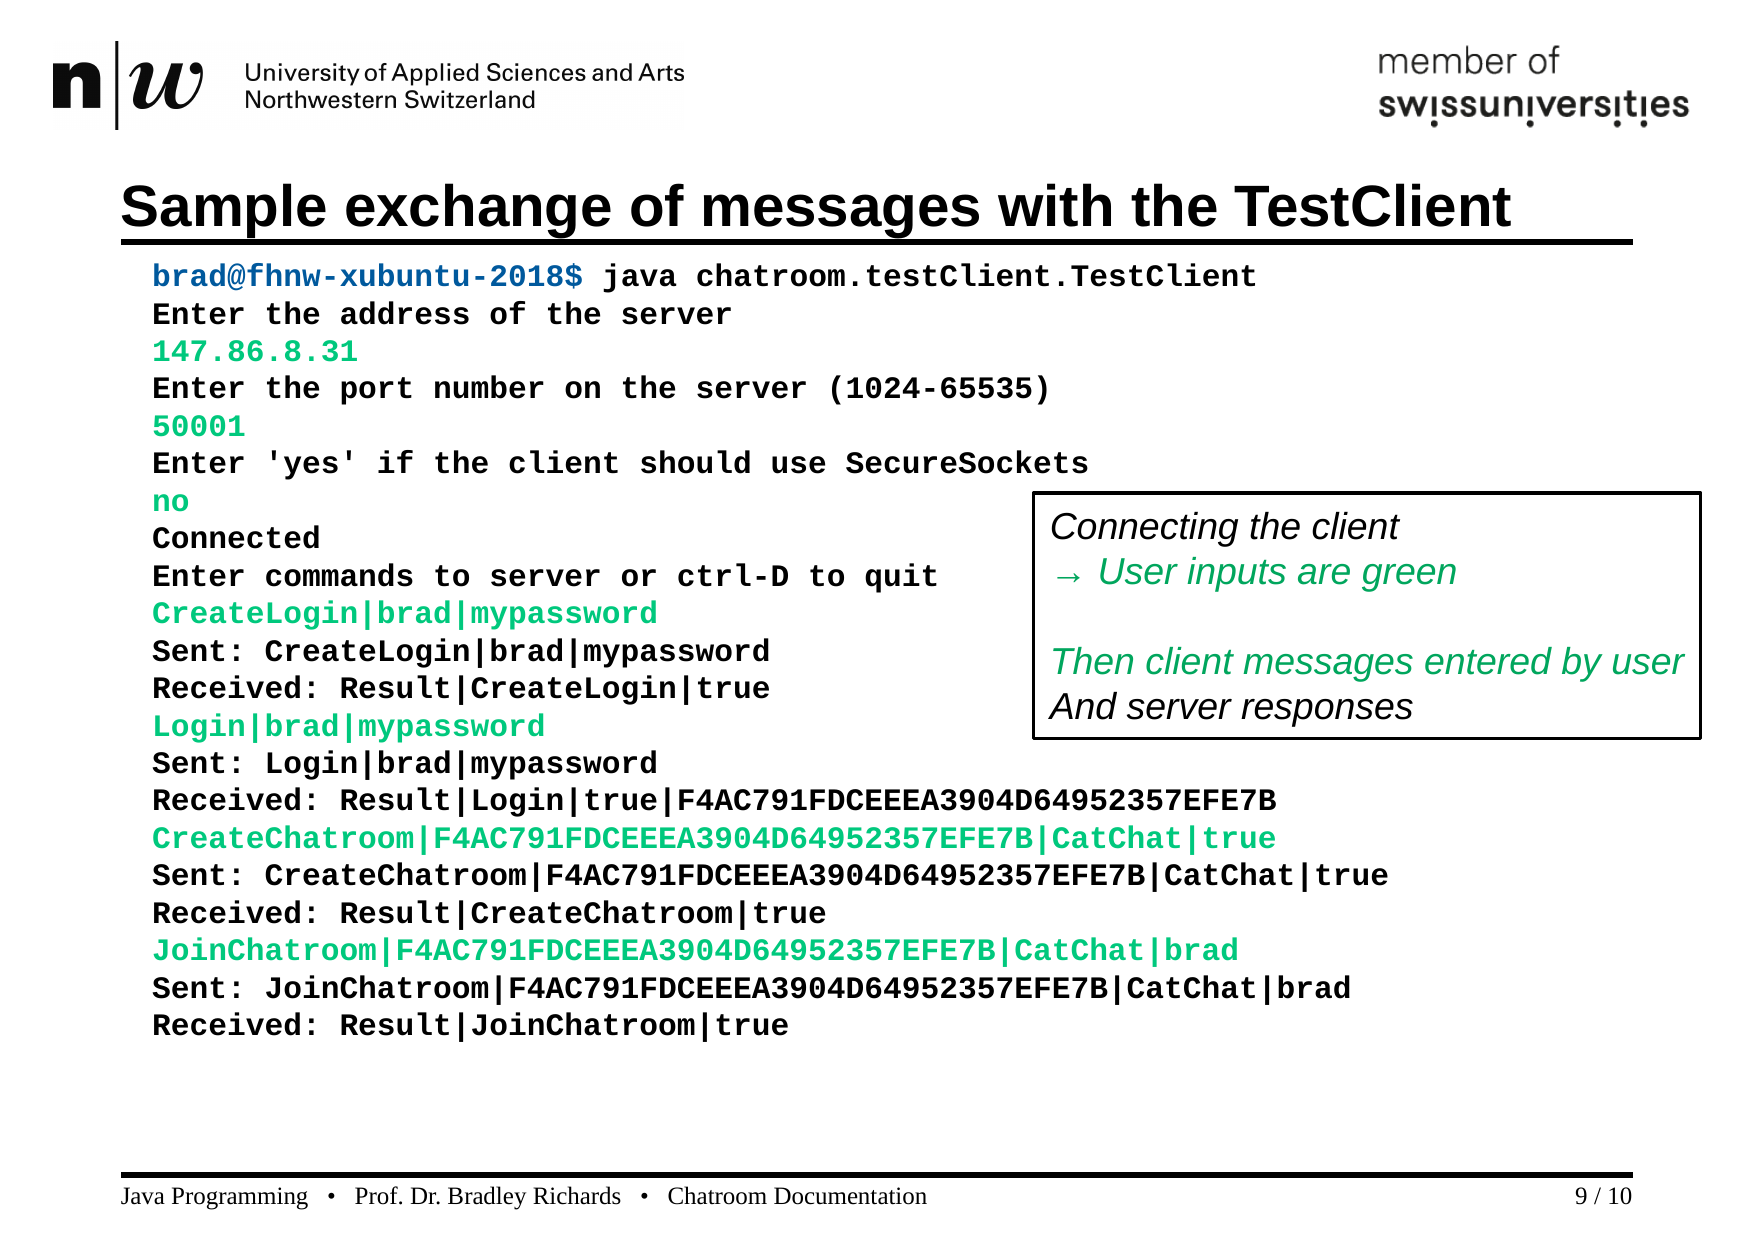

# Sample exchange of messages with the TestClient
brad@fhnw-xubuntu-2018$ java chatroom.testClient.TestClient
Enter the address of the server
147.86.8.31
Enter the port number on the server (1024-65535)
50001
Enter 'yes' if the client should use SecureSockets
no
Connected
Enter commands to server or ctrl-D to quit
CreateLogin|brad|mypassword
Sent: CreateLogin|brad|mypassword
Received: Result|CreateLogin|true
Login|brad|mypassword
Sent: Login|brad|mypassword
Received: Result|Login|true|F4AC791FDCEEEA3904D64952357EFE7B
CreateChatroom|F4AC791FDCEEEA3904D64952357EFE7B|CatChat|true
Sent: CreateChatroom|F4AC791FDCEEEA3904D64952357EFE7B|CatChat|true
Received: Result|CreateChatroom|true
JoinChatroom|F4AC791FDCEEEA3904D64952357EFE7B|CatChat|brad
Sent: JoinChatroom|F4AC791FDCEEEA3904D64952357EFE7B|CatChat|brad
Received: Result|JoinChatroom|true
Connecting the client
→ User inputs are green
Then client messages entered by user
And server responses
Java Programming • Prof. Dr. Bradley Richards • Chatroom Documentation
9